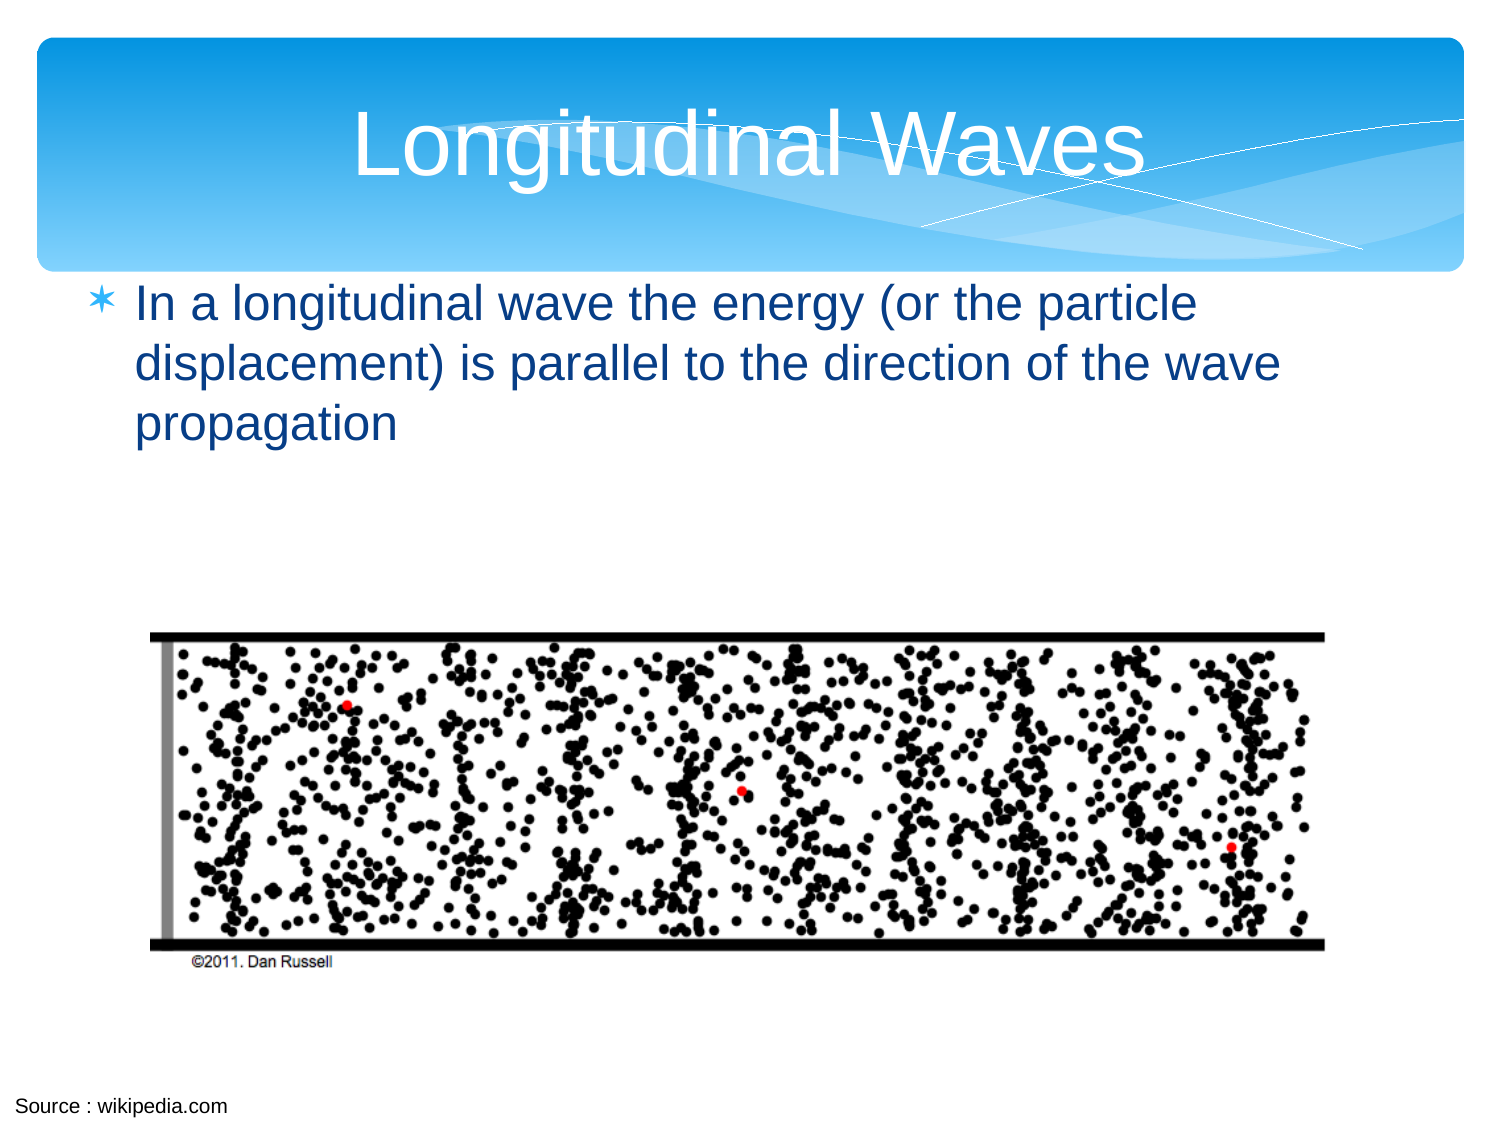

# Longitudinal Waves
In a longitudinal wave the energy (or the particle displacement) is parallel to the direction of the wave propagation
Source : wikipedia.com